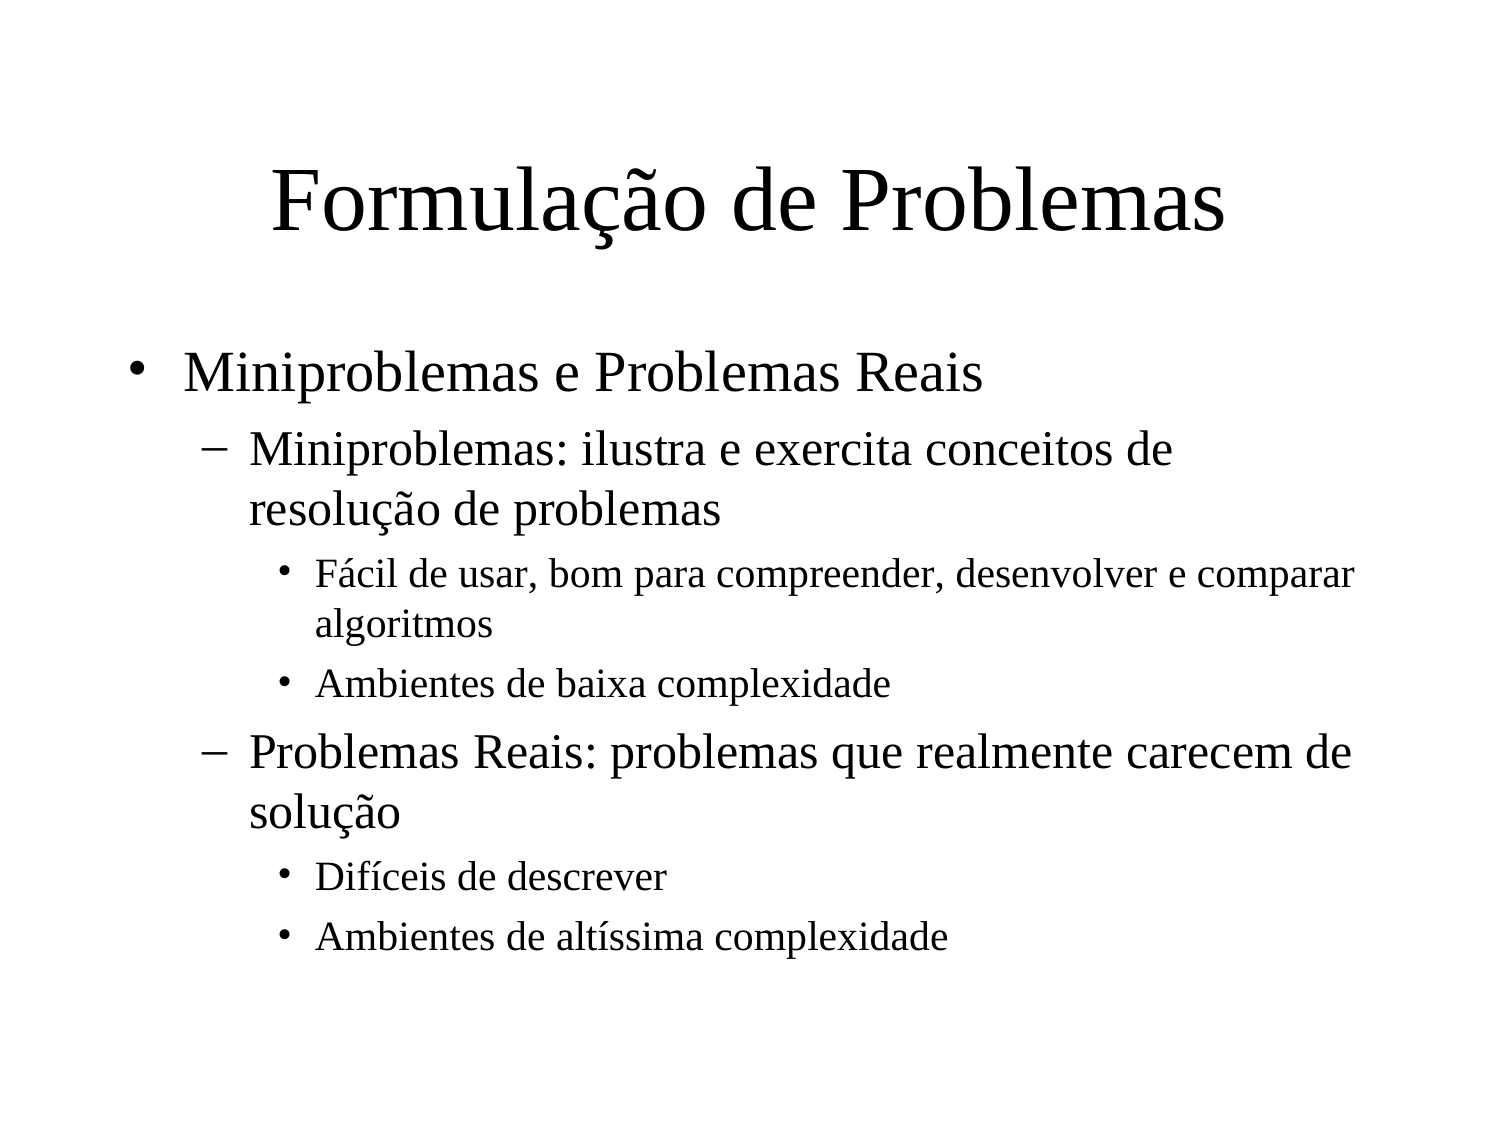

Formulação de Problemas
# Miniproblemas e Problemas Reais
Miniproblemas: ilustra e exercita conceitos de resolução de problemas
Fácil de usar, bom para compreender, desenvolver e comparar algoritmos
Ambientes de baixa complexidade
Problemas Reais: problemas que realmente carecem de solução
Difíceis de descrever
Ambientes de altíssima complexidade